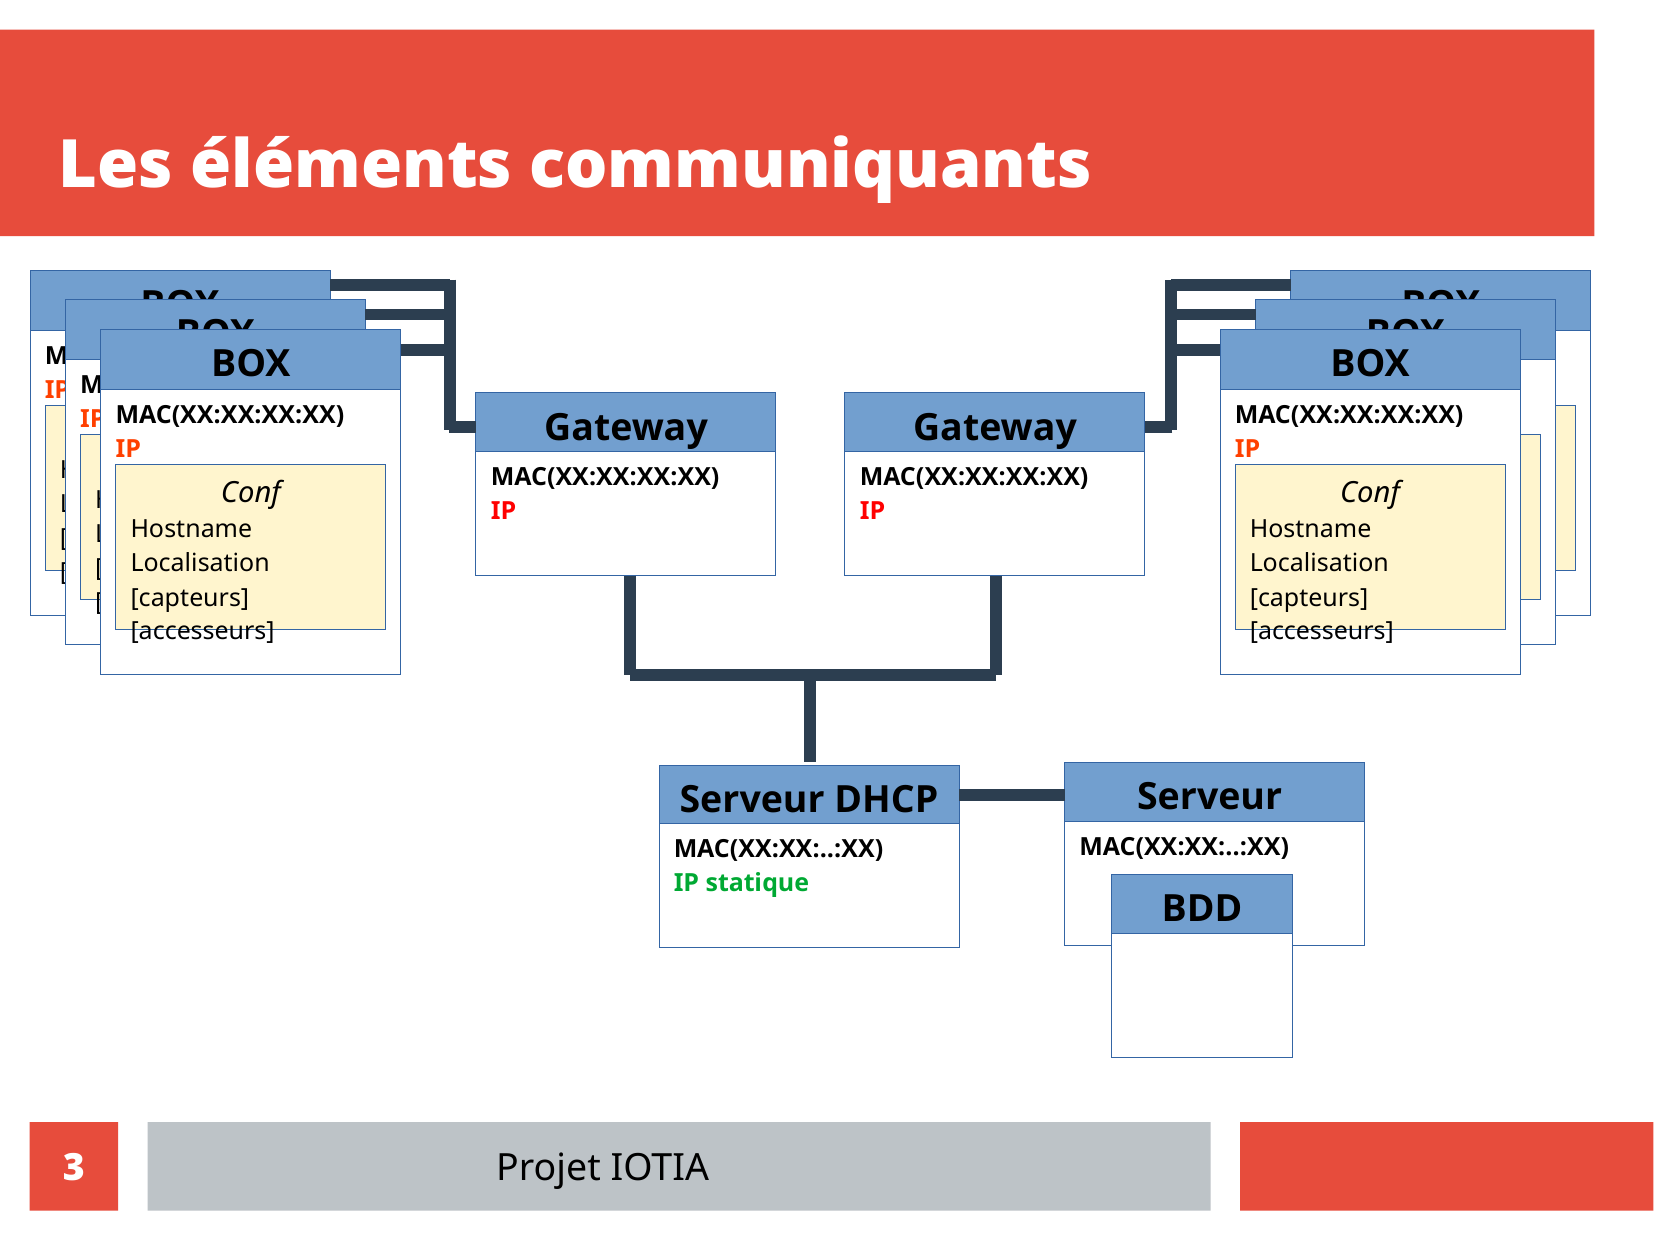

# Les éléments communiquants
BOX
BOX
BOX
BOX
BOX
BOX
BOX
BOX
BOX
BOX
BOX
BOX
MAC(XX:XX:XX:XX)
IP
MAC(XX:XX:XX:XX)
IP
MAC(XX:XX:XX:XX)
IP
MAC(XX:XX:XX:XX)
IP
MAC(XX:XX:XX:XX)
IP
MAC(XX:XX:XX:XX)
IP
MAC(XX:XX:XX:XX)
IP
MAC(XX:XX:XX:XX)
IP
MAC(XX:XX:XX:XX)
IP
MAC(XX:XX:XX:XX)
IP
MAC(XX:XX:XX:XX)
IP
MAC(XX:XX:XX:XX)
IP
Gateway
Gateway
Conf
Hostname
Localisation
[capteurs]
[accesseurs]
Conf
Hostname
Localisation
[capteurs]
[accesseurs]
Conf
Hostname
Localisation
[capteurs]
[accesseurs]
Conf
Hostname
Localisation
[capteurs]
[accesseurs]
Conf
Hostname
Localisation
[capteurs]
[accesseurs]
Conf
Hostname
Localisation
[capteurs]
[accesseurs]
Conf
Hostname
Localisation
[capteurs]
[accesseurs]
Conf
Hostname
Localisation
[capteurs]
[accesseurs]
MAC(XX:XX:XX:XX)
IP
MAC(XX:XX:XX:XX)
IP
Conf
Hostname
Localisation
[capteurs]
[accesseurs]
Conf
Hostname
Localisation
[capteurs]
[accesseurs]
Conf
Hostname
Localisation
[capteurs]
[accesseurs]
Conf
Hostname
Localisation
[capteurs]
[accesseurs]
Serveur
Serveur DHCP
MAC(XX:XX:..:XX)
MAC(XX:XX:..:XX)
IP statique
BDD
3